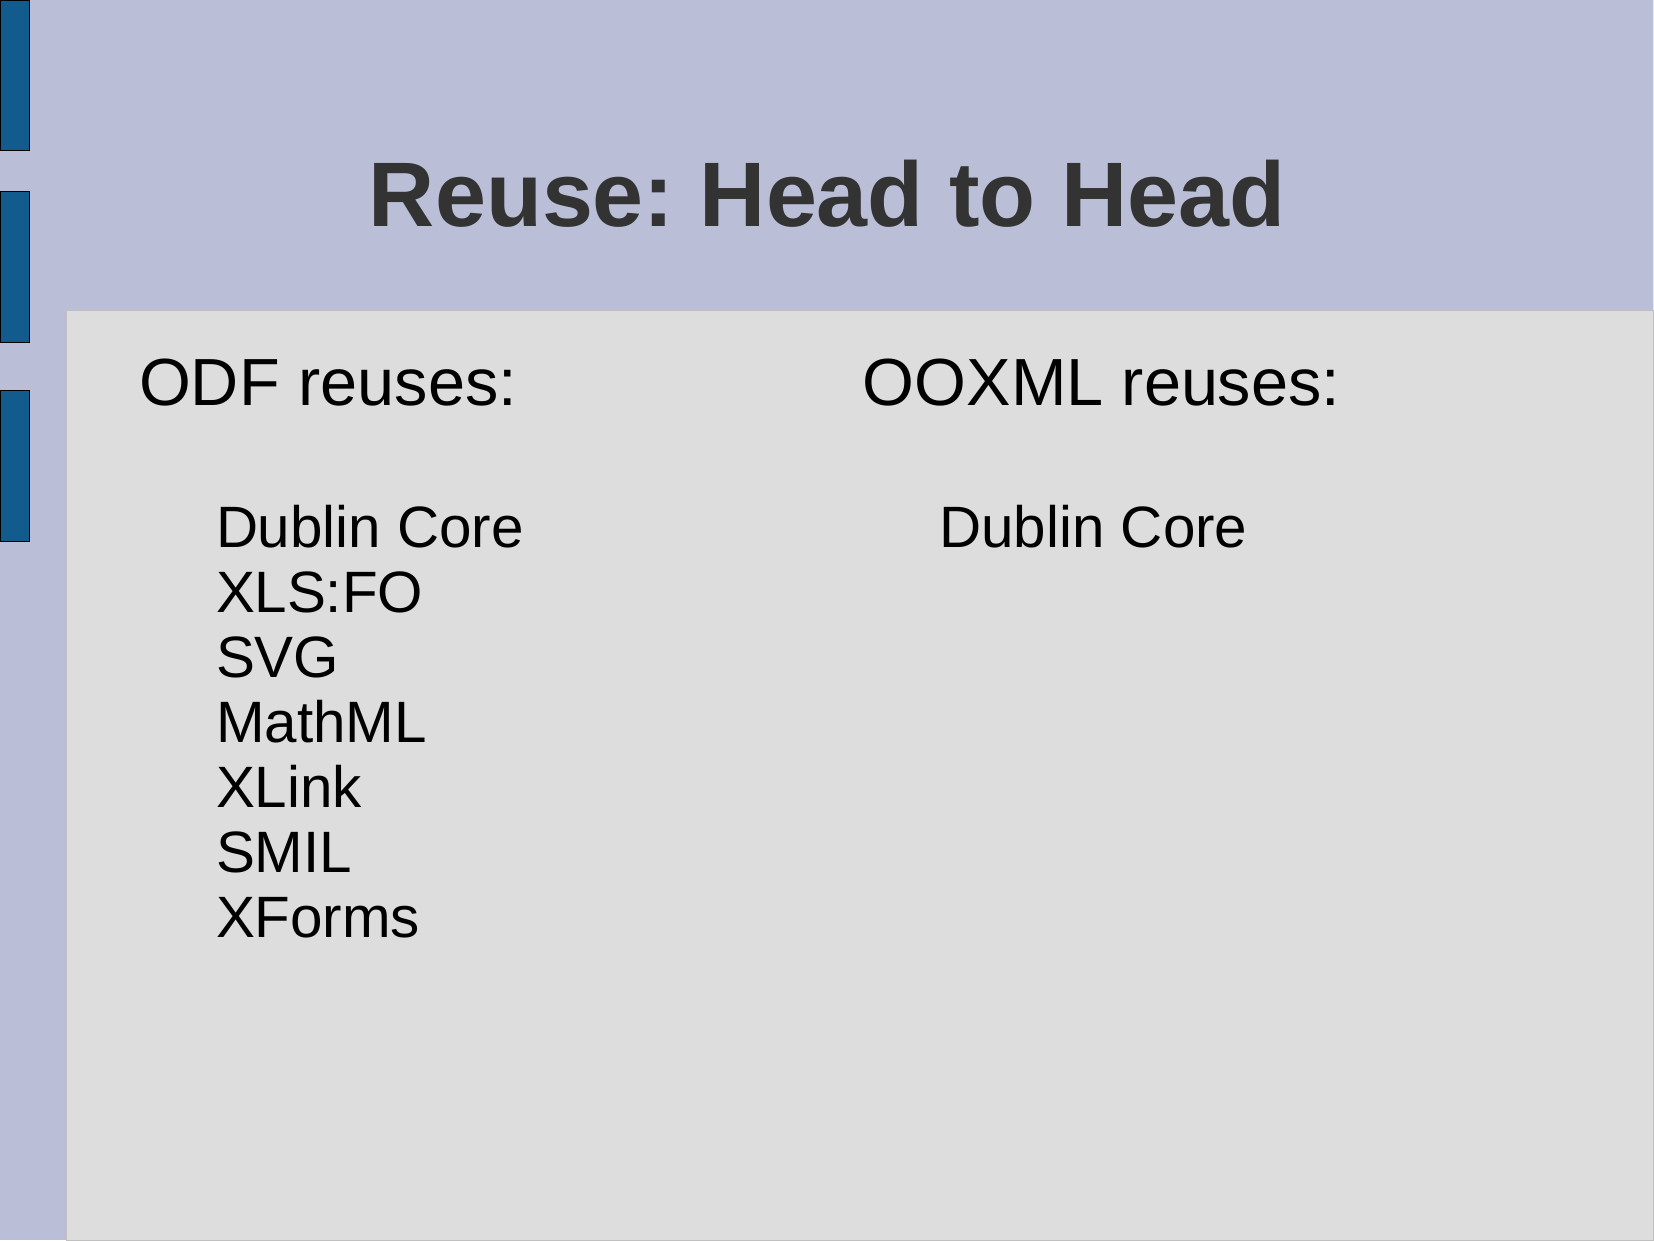

# Reuse: Head to Head
ODF reuses:
Dublin Core
XLS:FO
SVG
MathML
XLink
SMIL
XForms
OOXML reuses:
Dublin Core